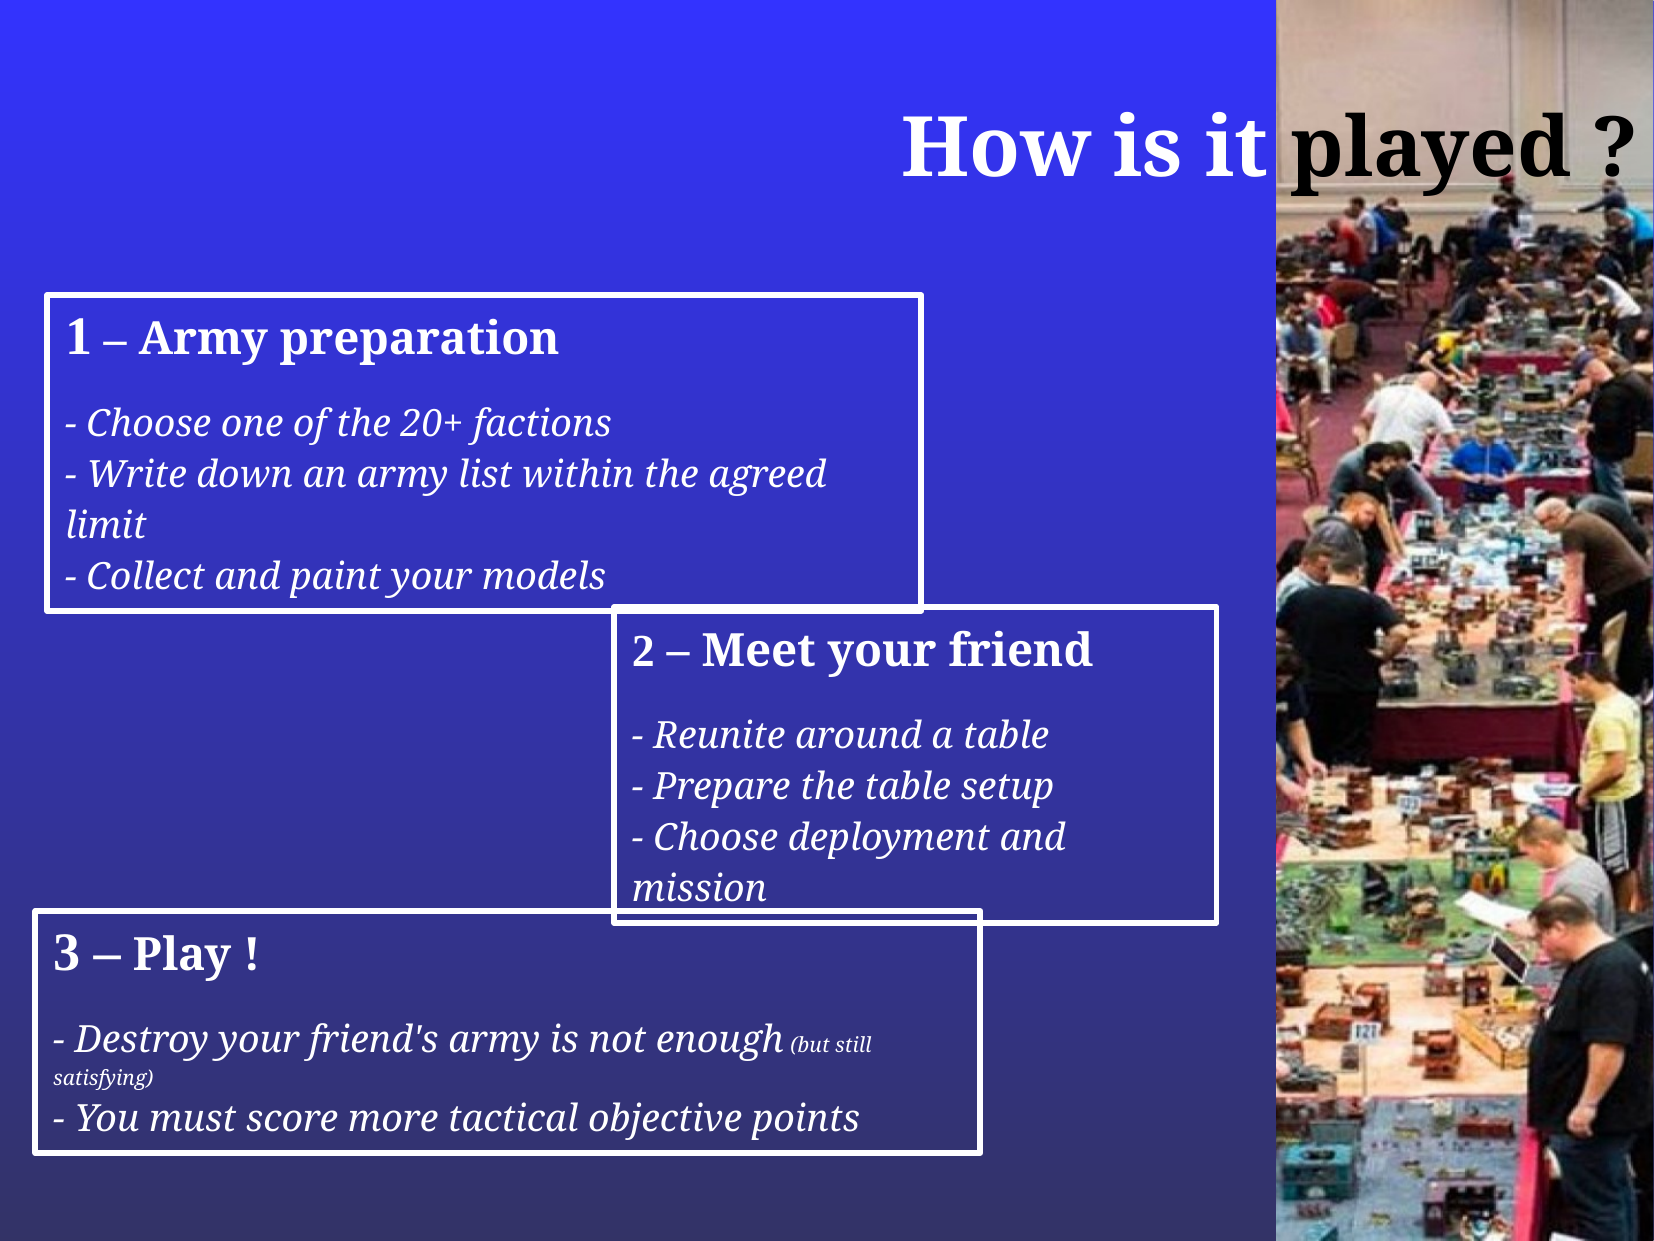

How is it played ?
1 – Army preparation
- Choose one of the 20+ factions
- Write down an army list within the agreed limit
- Collect and paint your models
2 – Meet your friend
- Reunite around a table
- Prepare the table setup
- Choose deployment and mission
3 – Play !
- Destroy your friend's army is not enough (but still satisfying)
- You must score more tactical objective points